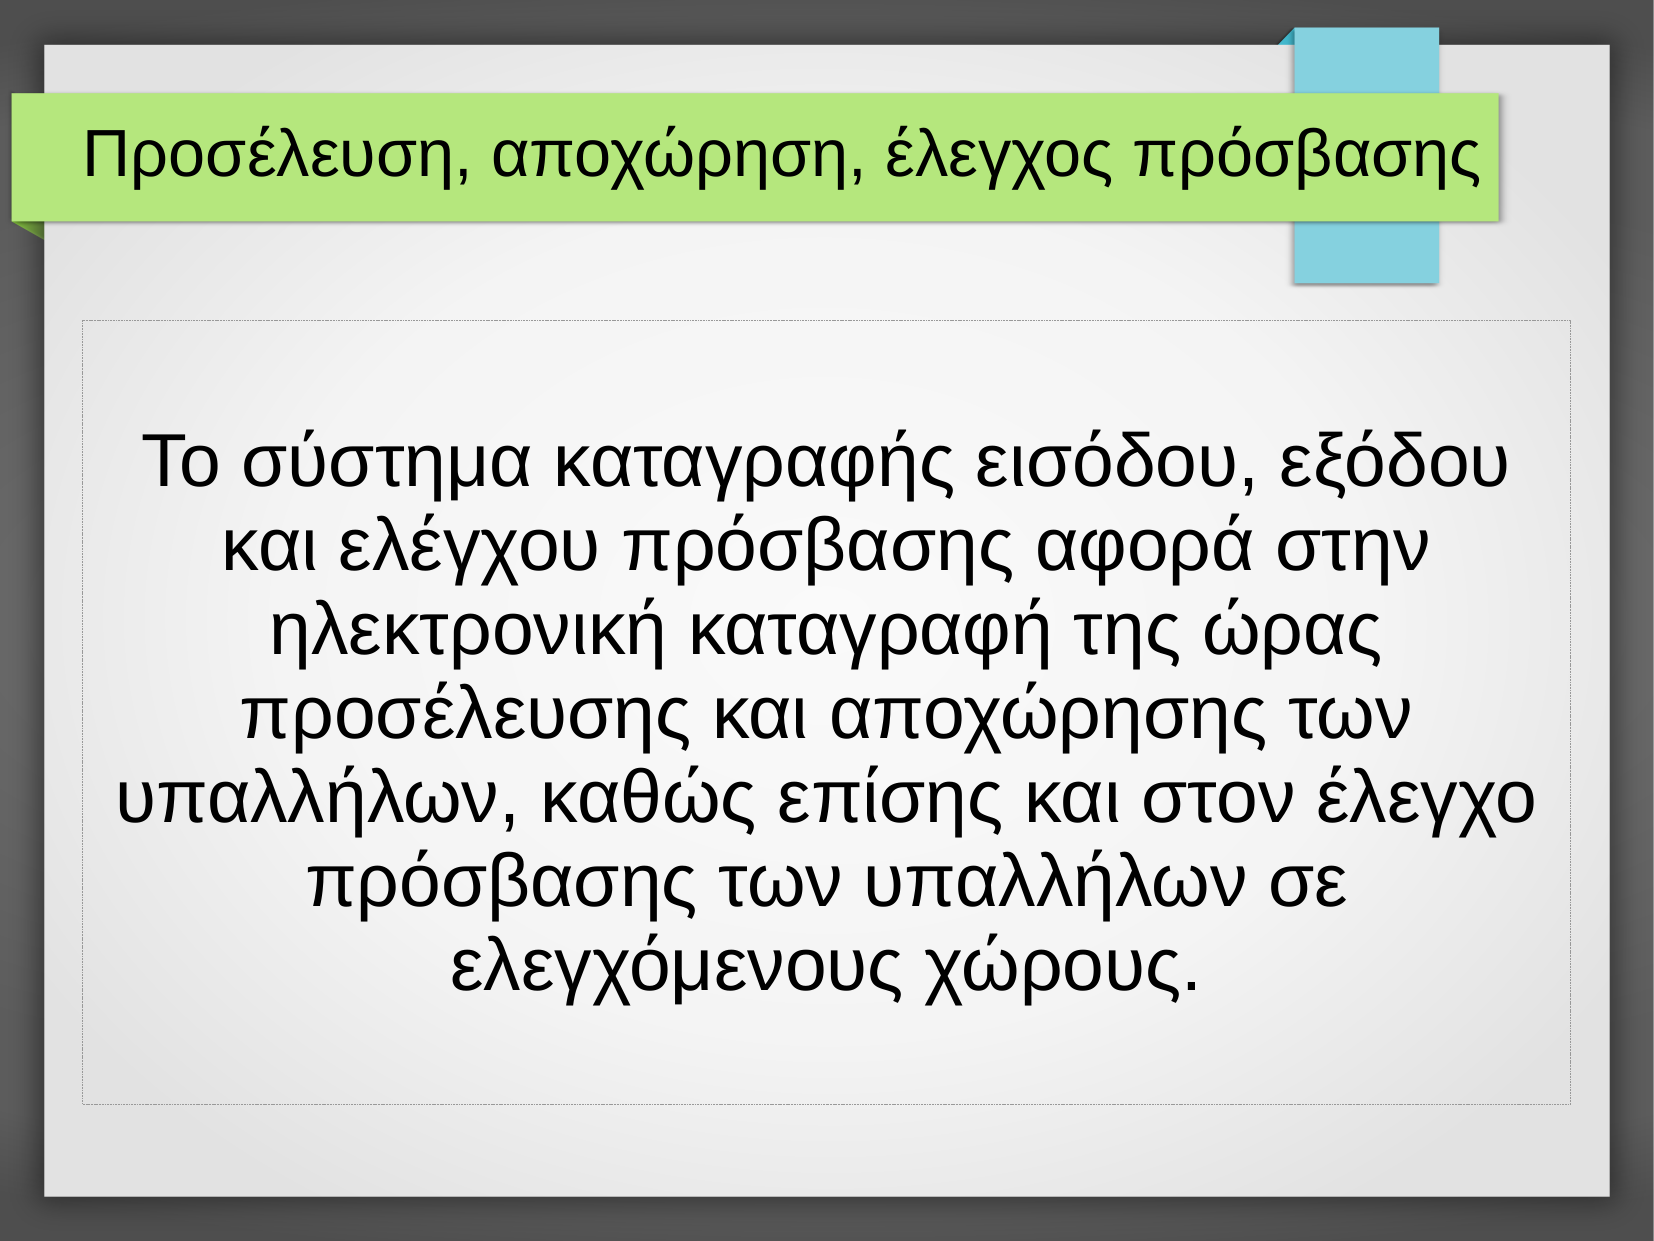

# Προσέλευση, αποχώρηση, έλεγχος πρόσβασης
Το σύστημα καταγραφής εισόδου, εξόδου και ελέγχου πρόσβασης αφορά στην ηλεκτρονική καταγραφή της ώρας προσέλευσης και αποχώρησης των υπαλλήλων, καθώς επίσης και στον έλεγχο πρόσβασης των υπαλλήλων σε ελεγχόμενους χώρους.